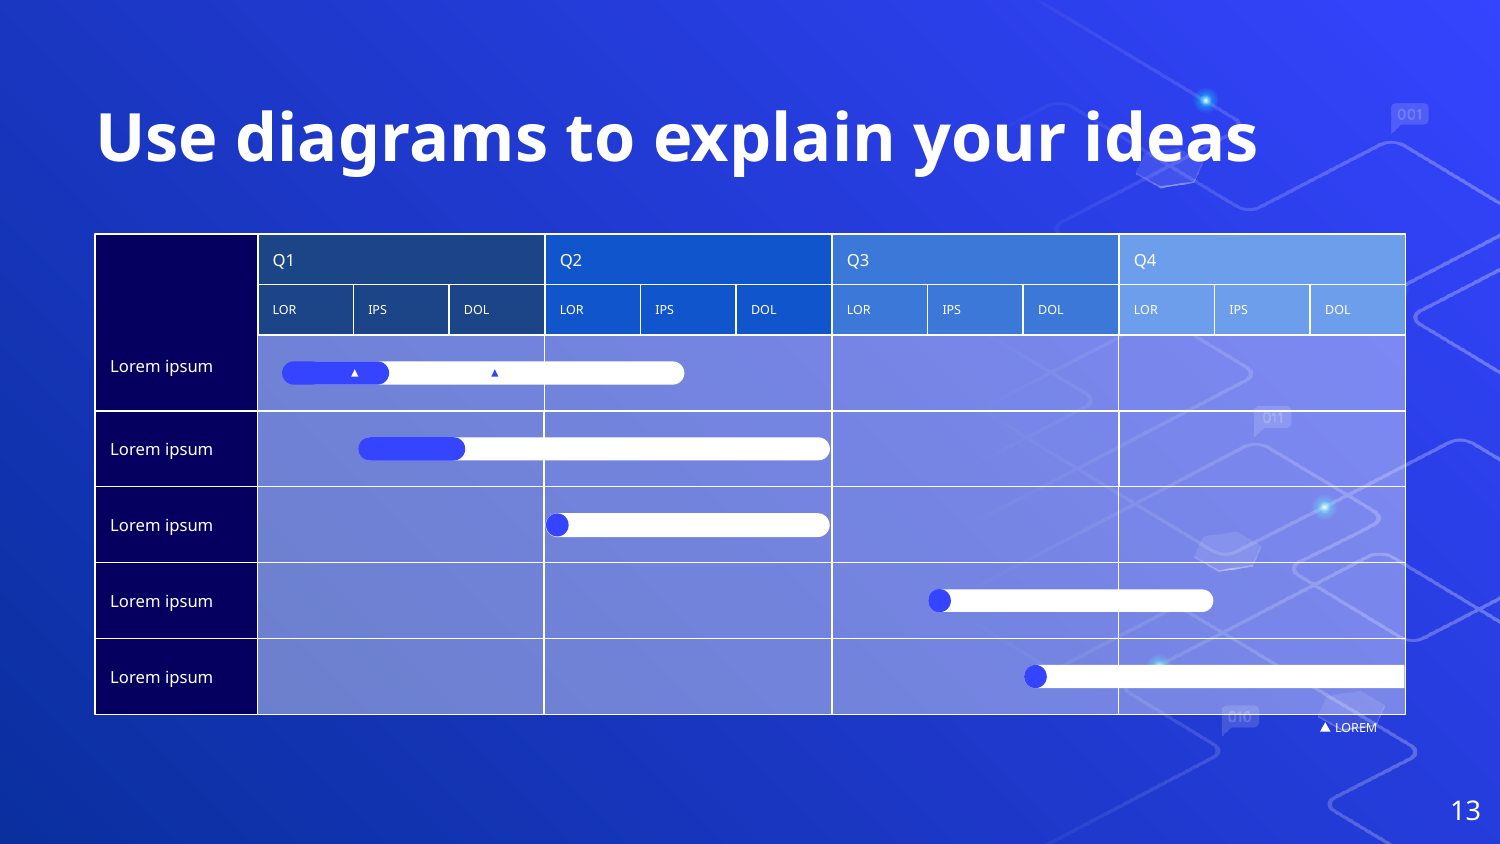

# Use diagrams to explain your ideas
Lorem ipsum
Q1
Q2
Q3
Q4
LOR
IPS
DOL
LOR
IPS
DOL
LOR
IPS
DOL
LOR
IPS
DOL
Lorem ipsum
Lorem ipsum
Lorem ipsum
Lorem ipsum
LOREM